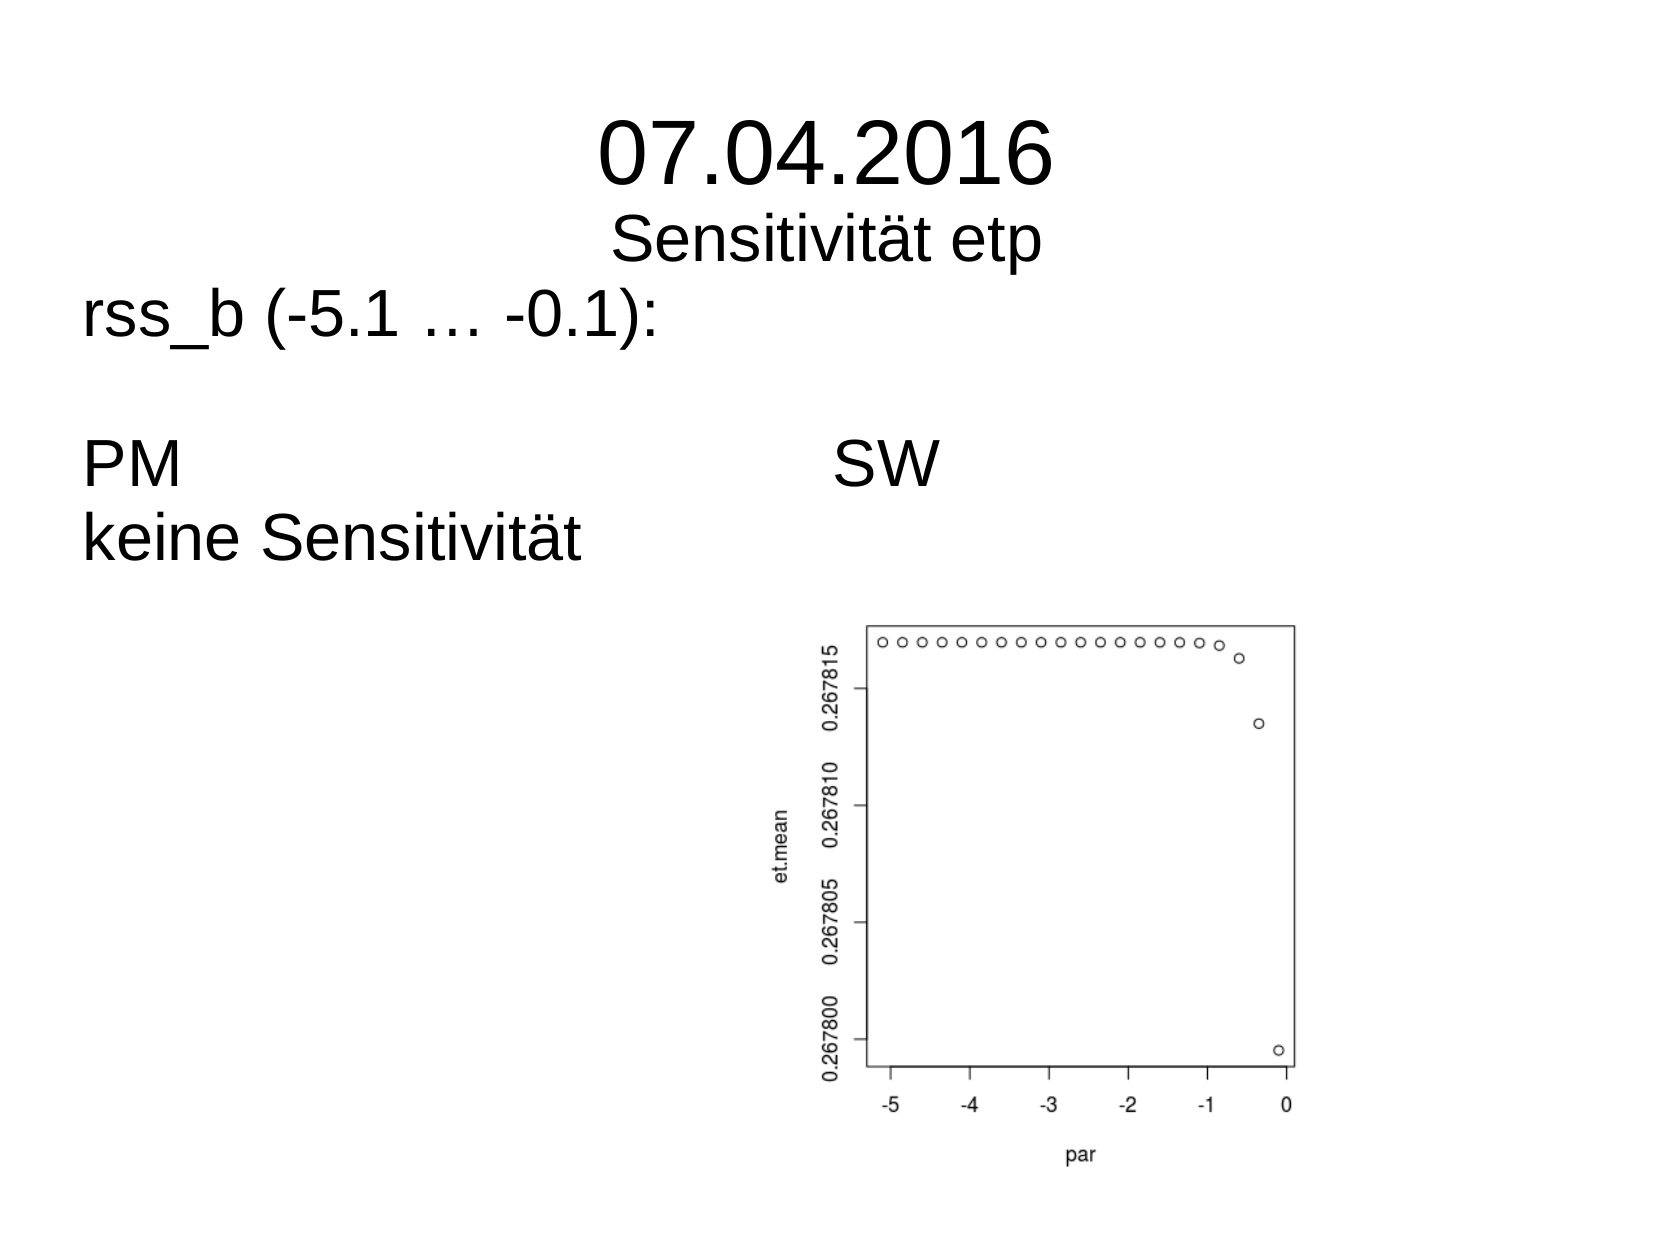

# 07.04.2016
Sensitivität etp
rss_b (-5.1 … -0.1):
PM									SW
keine Sensitivität